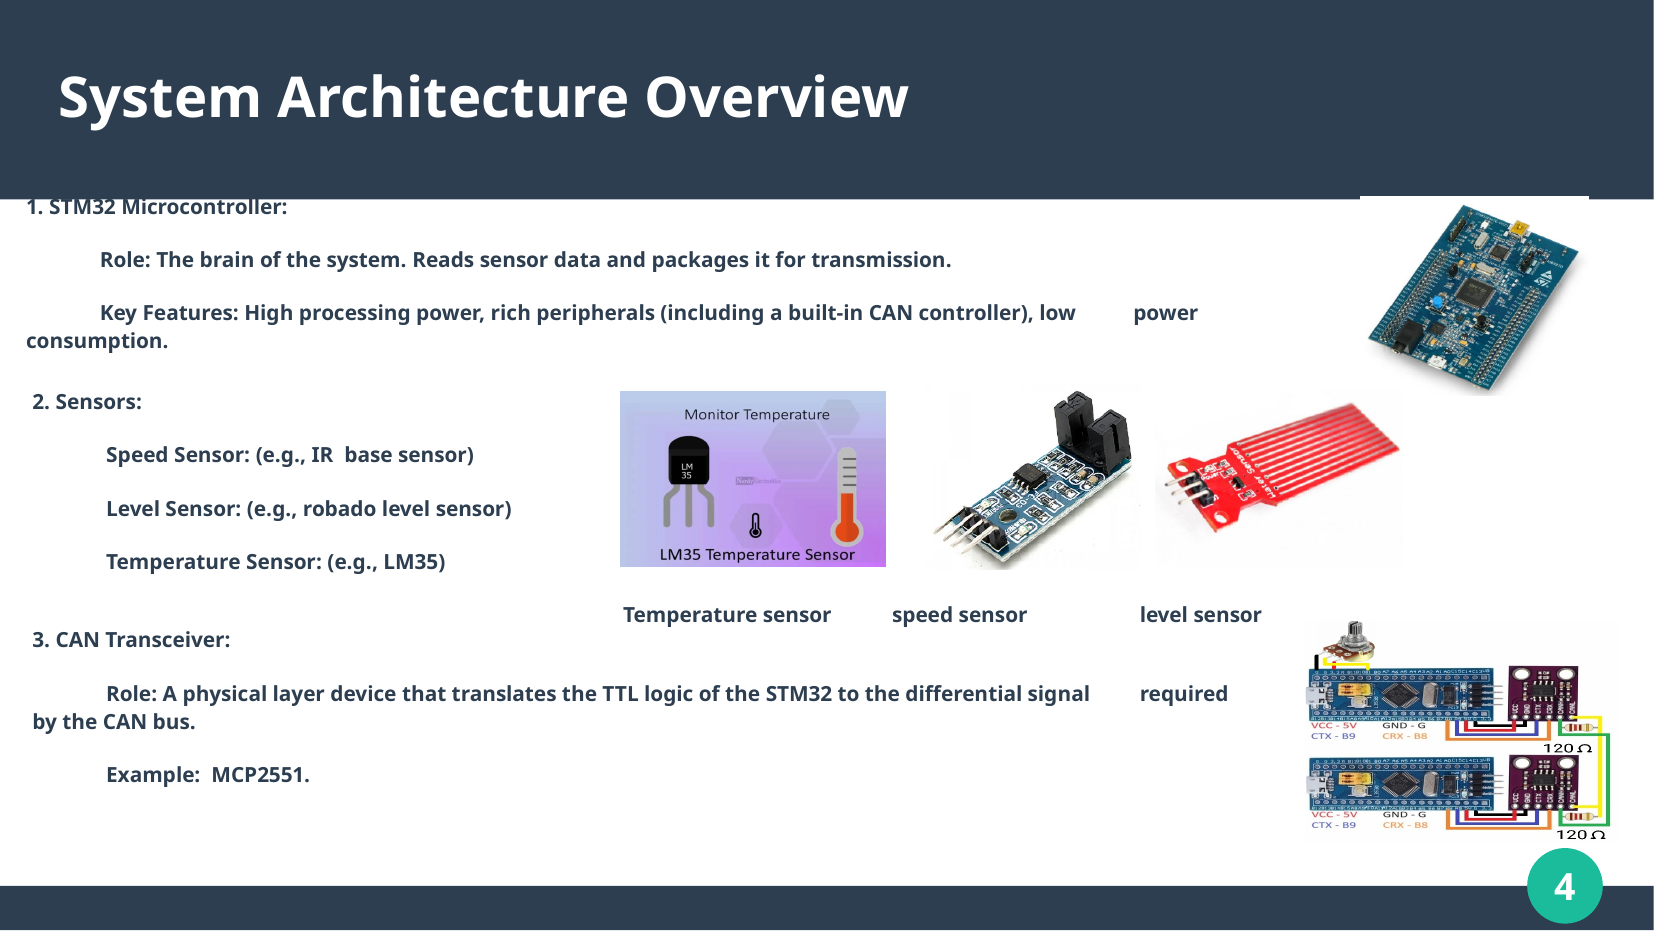

# System Architecture Overview
1. STM32 Microcontroller:
	Role: The brain of the system. Reads sensor data and packages it for transmission.
	Key Features: High processing power, rich peripherals (including a built-in CAN controller), low 	power consumption.
2. Sensors:
	Speed Sensor: (e.g., IR base sensor)
	Level Sensor: (e.g., robado level sensor)
	Temperature Sensor: (e.g., LM35)
								Temperature sensor speed sensor		level sensor
3. CAN Transceiver:
	Role: A physical layer device that translates the TTL logic of the STM32 to the differential signal 	required by the CAN bus.
	Example: MCP2551.